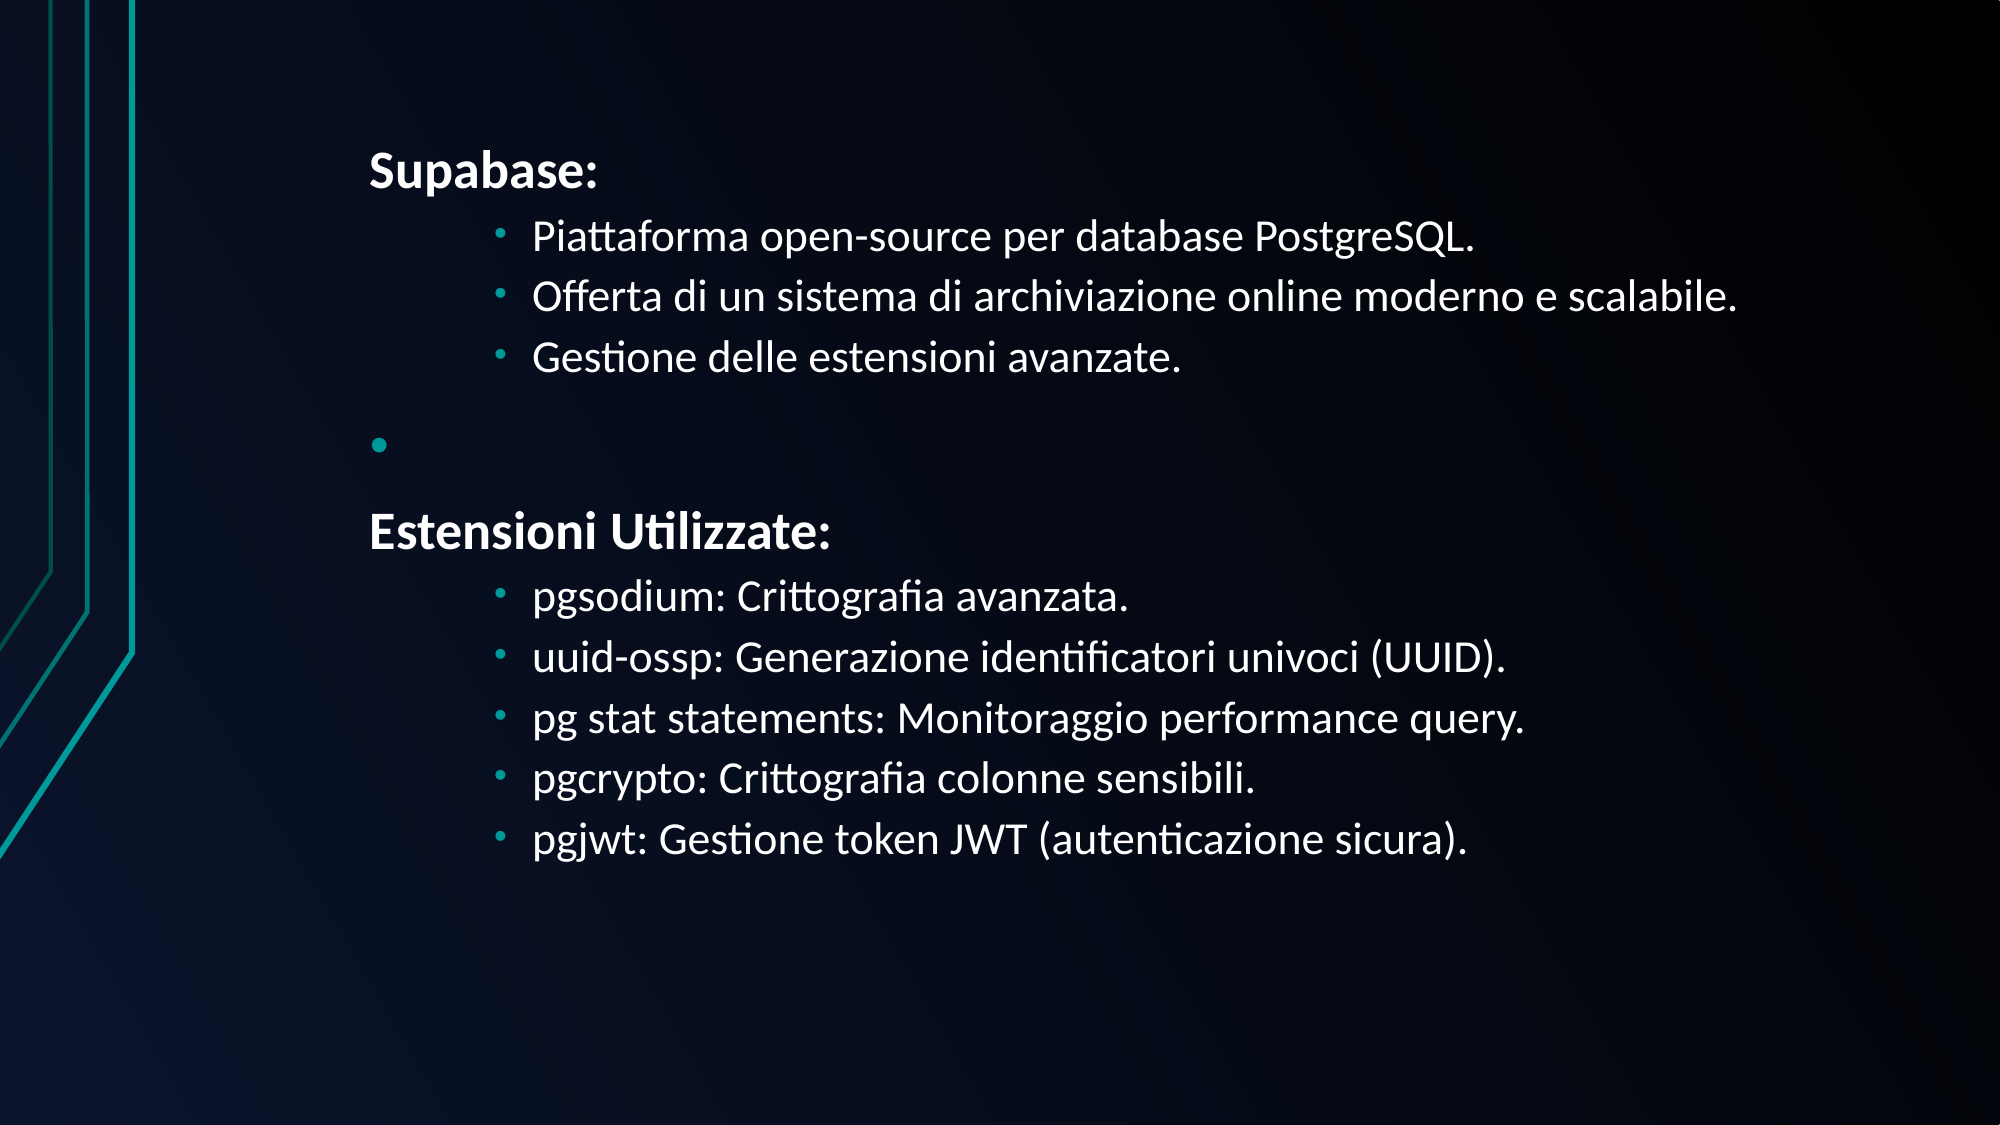

# Supabase:
Piattaforma open-source per database PostgreSQL.
Offerta di un sistema di archiviazione online moderno e scalabile.
Gestione delle estensioni avanzate.
Estensioni Utilizzate:
pgsodium: Crittografia avanzata.
uuid-ossp: Generazione identificatori univoci (UUID).
pg stat statements: Monitoraggio performance query.
pgcrypto: Crittografia colonne sensibili.
pgjwt: Gestione token JWT (autenticazione sicura).